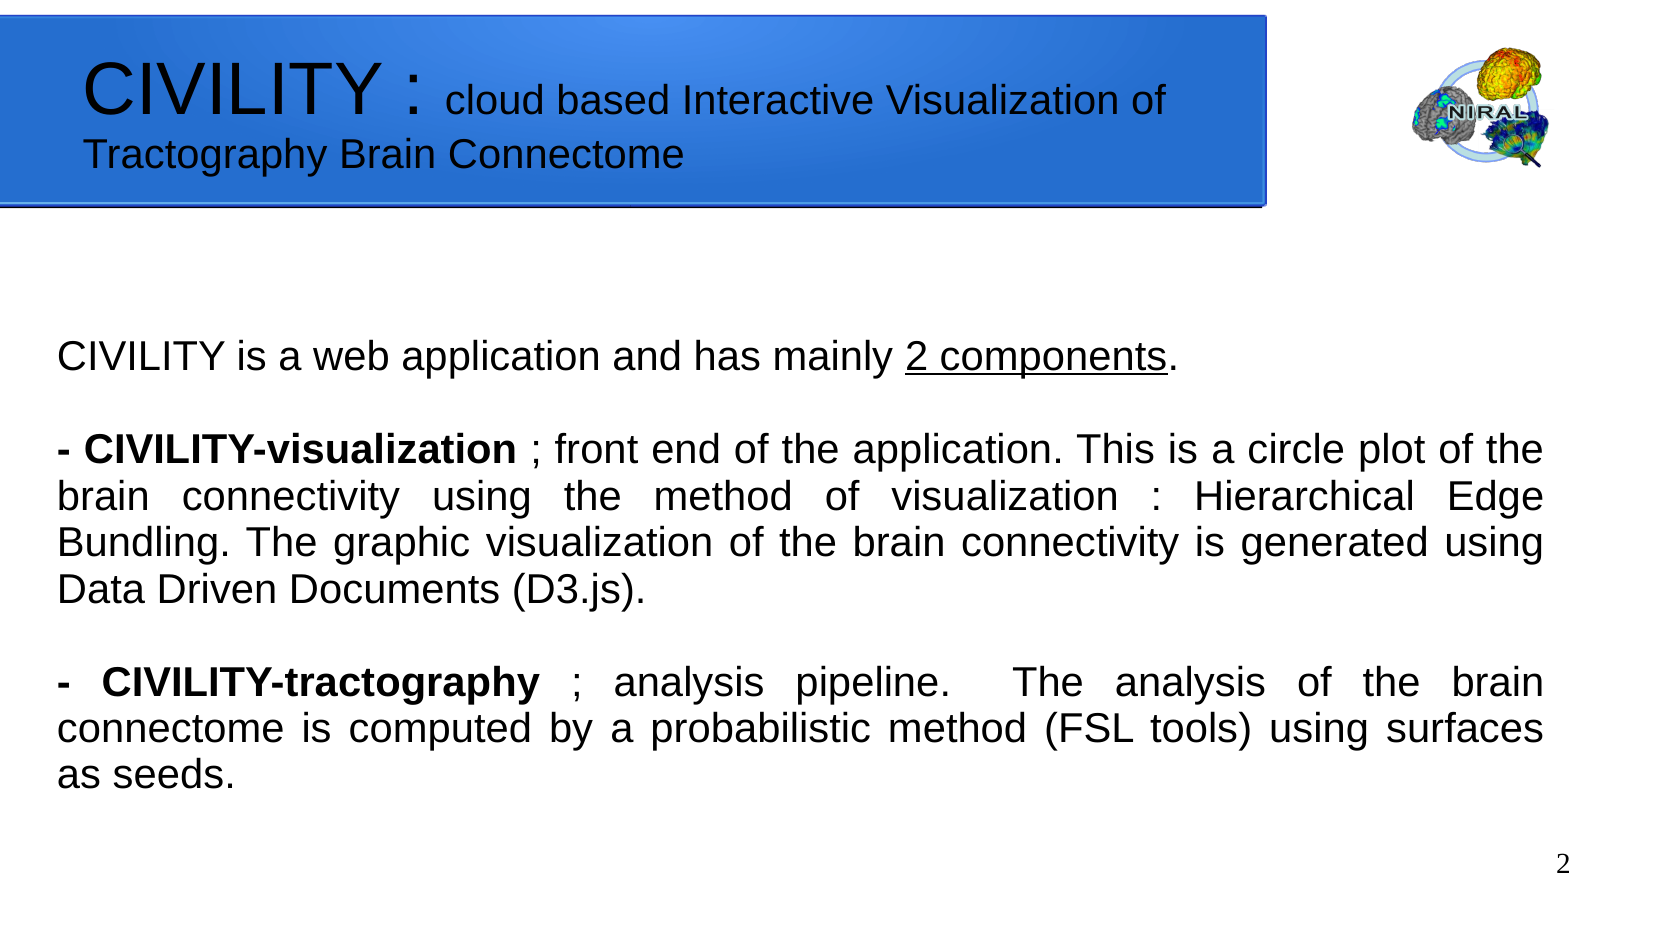

# CIVILITY : cloud based Interactive Visualization of Tractography Brain Connectome
CIVILITY is a web application and has mainly 2 components.
- CIVILITY-visualization ; front end of the application. This is a circle plot of the brain connectivity using the method of visualization : Hierarchical Edge Bundling. The graphic visualization of the brain connectivity is generated using Data Driven Documents (D3.js).
- CIVILITY-tractography ; analysis pipeline. The analysis of the brain connectome is computed by a probabilistic method (FSL tools) using surfaces as seeds.
2